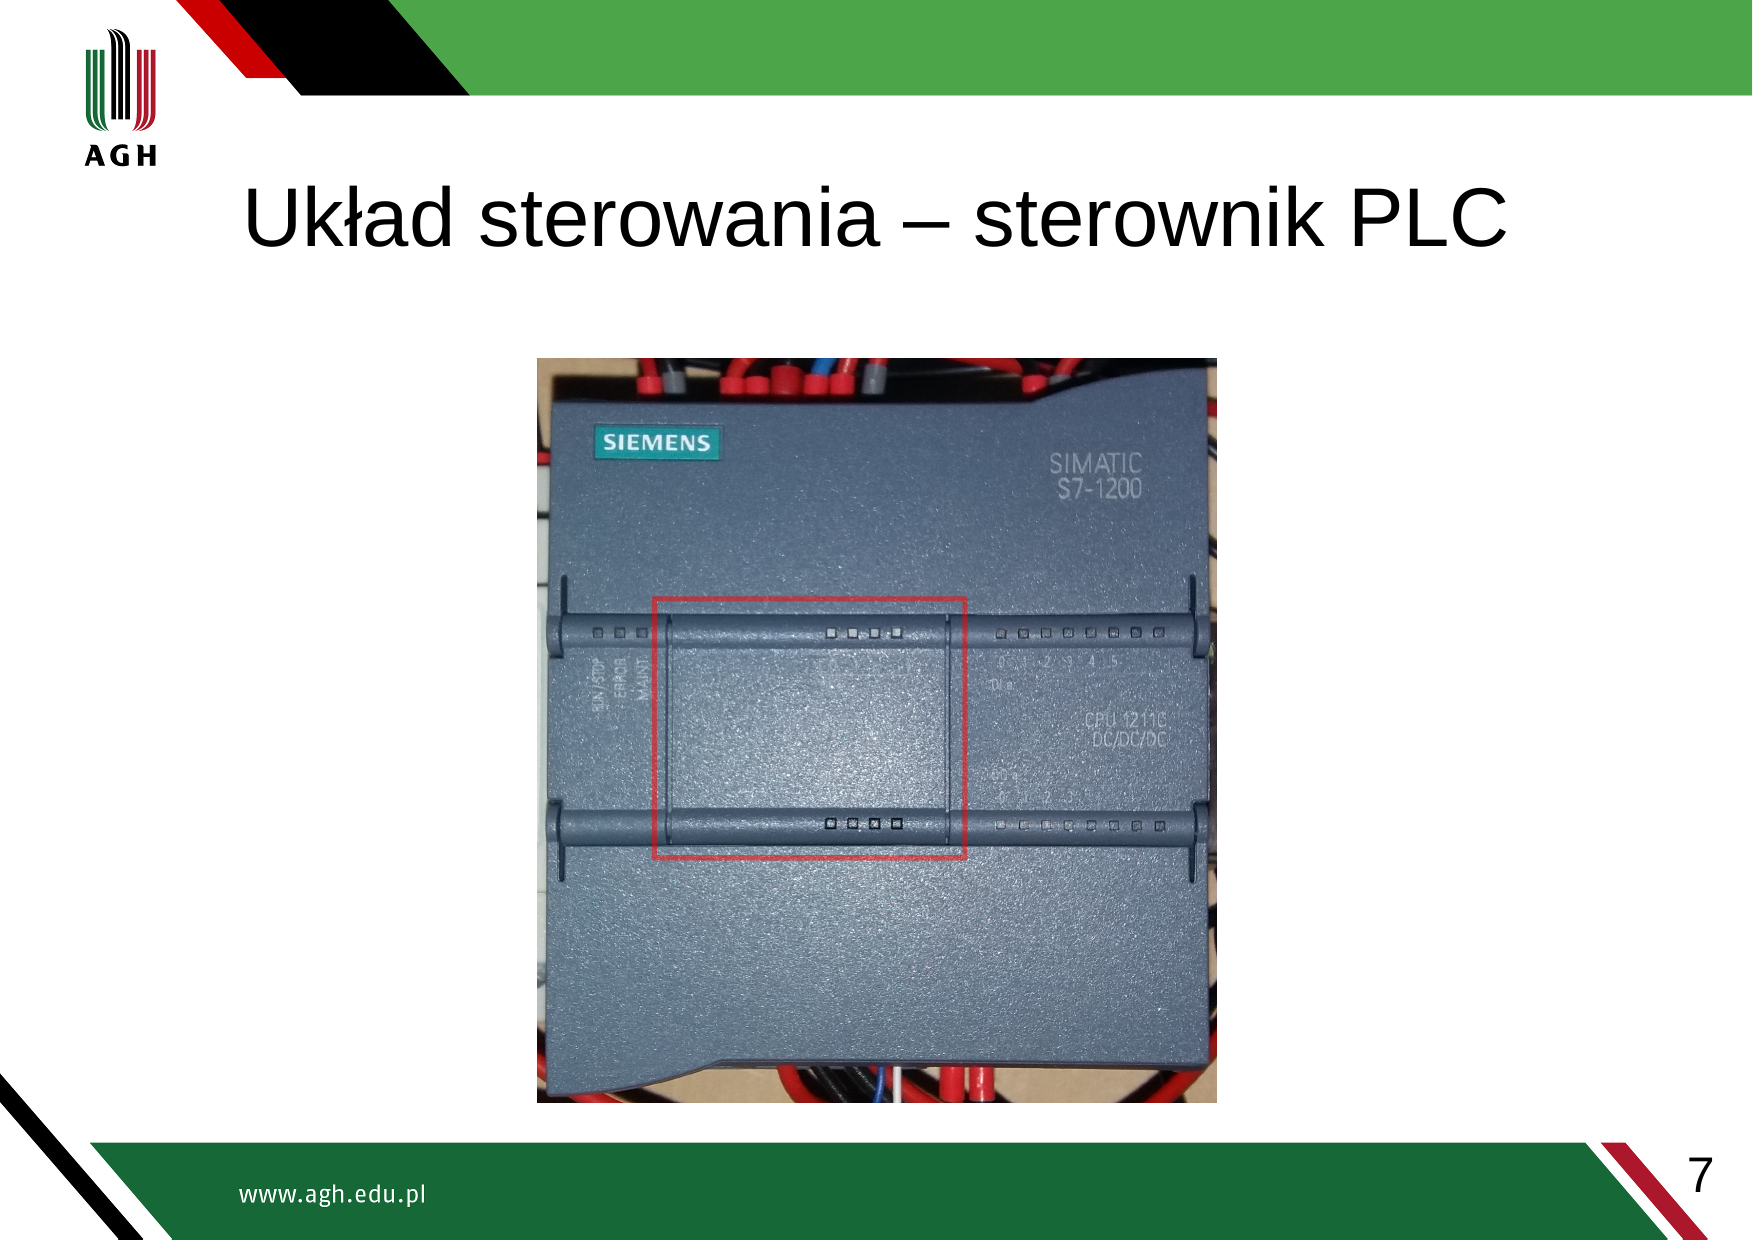

# Układ sterowania – sterownik PLC
7